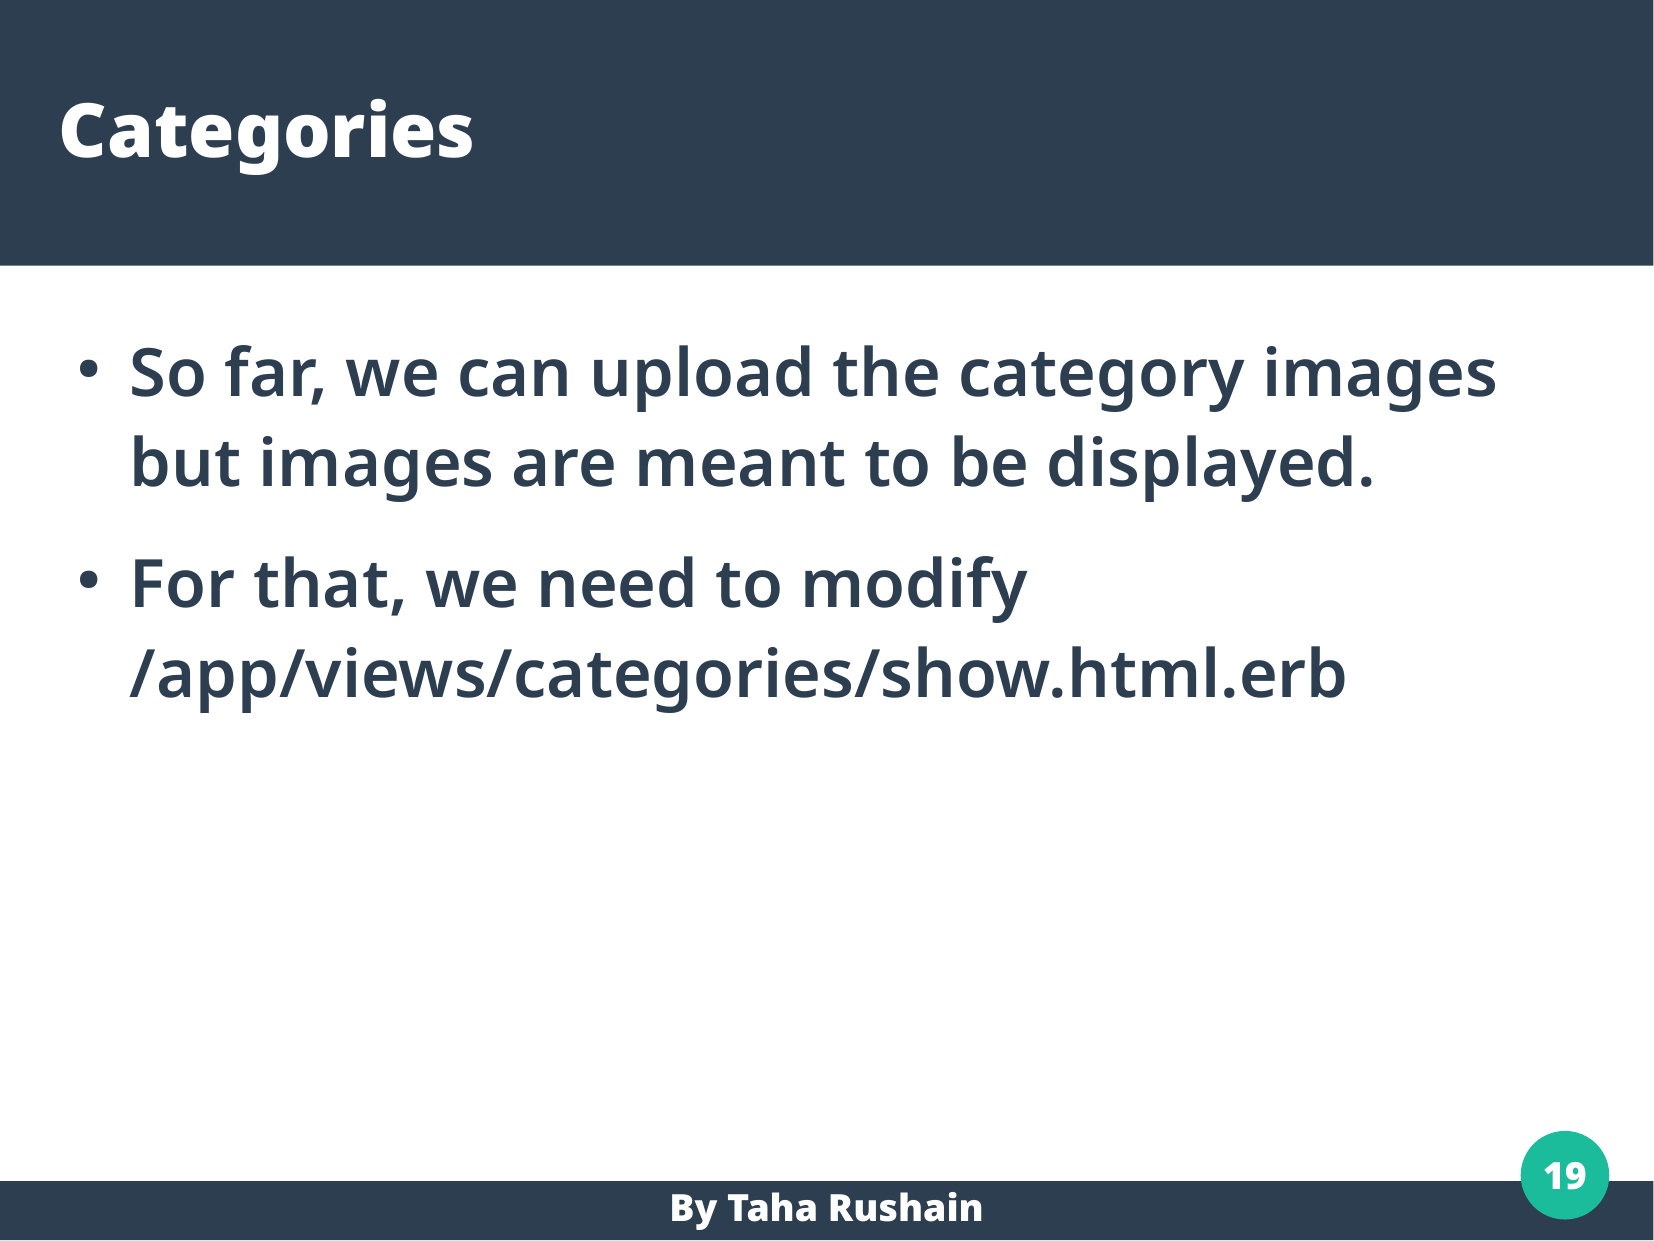

# Categories
So far, we can upload the category images but images are meant to be displayed.
For that, we need to modify
/app/views/categories/show.html.erb
19
By Taha Rushain